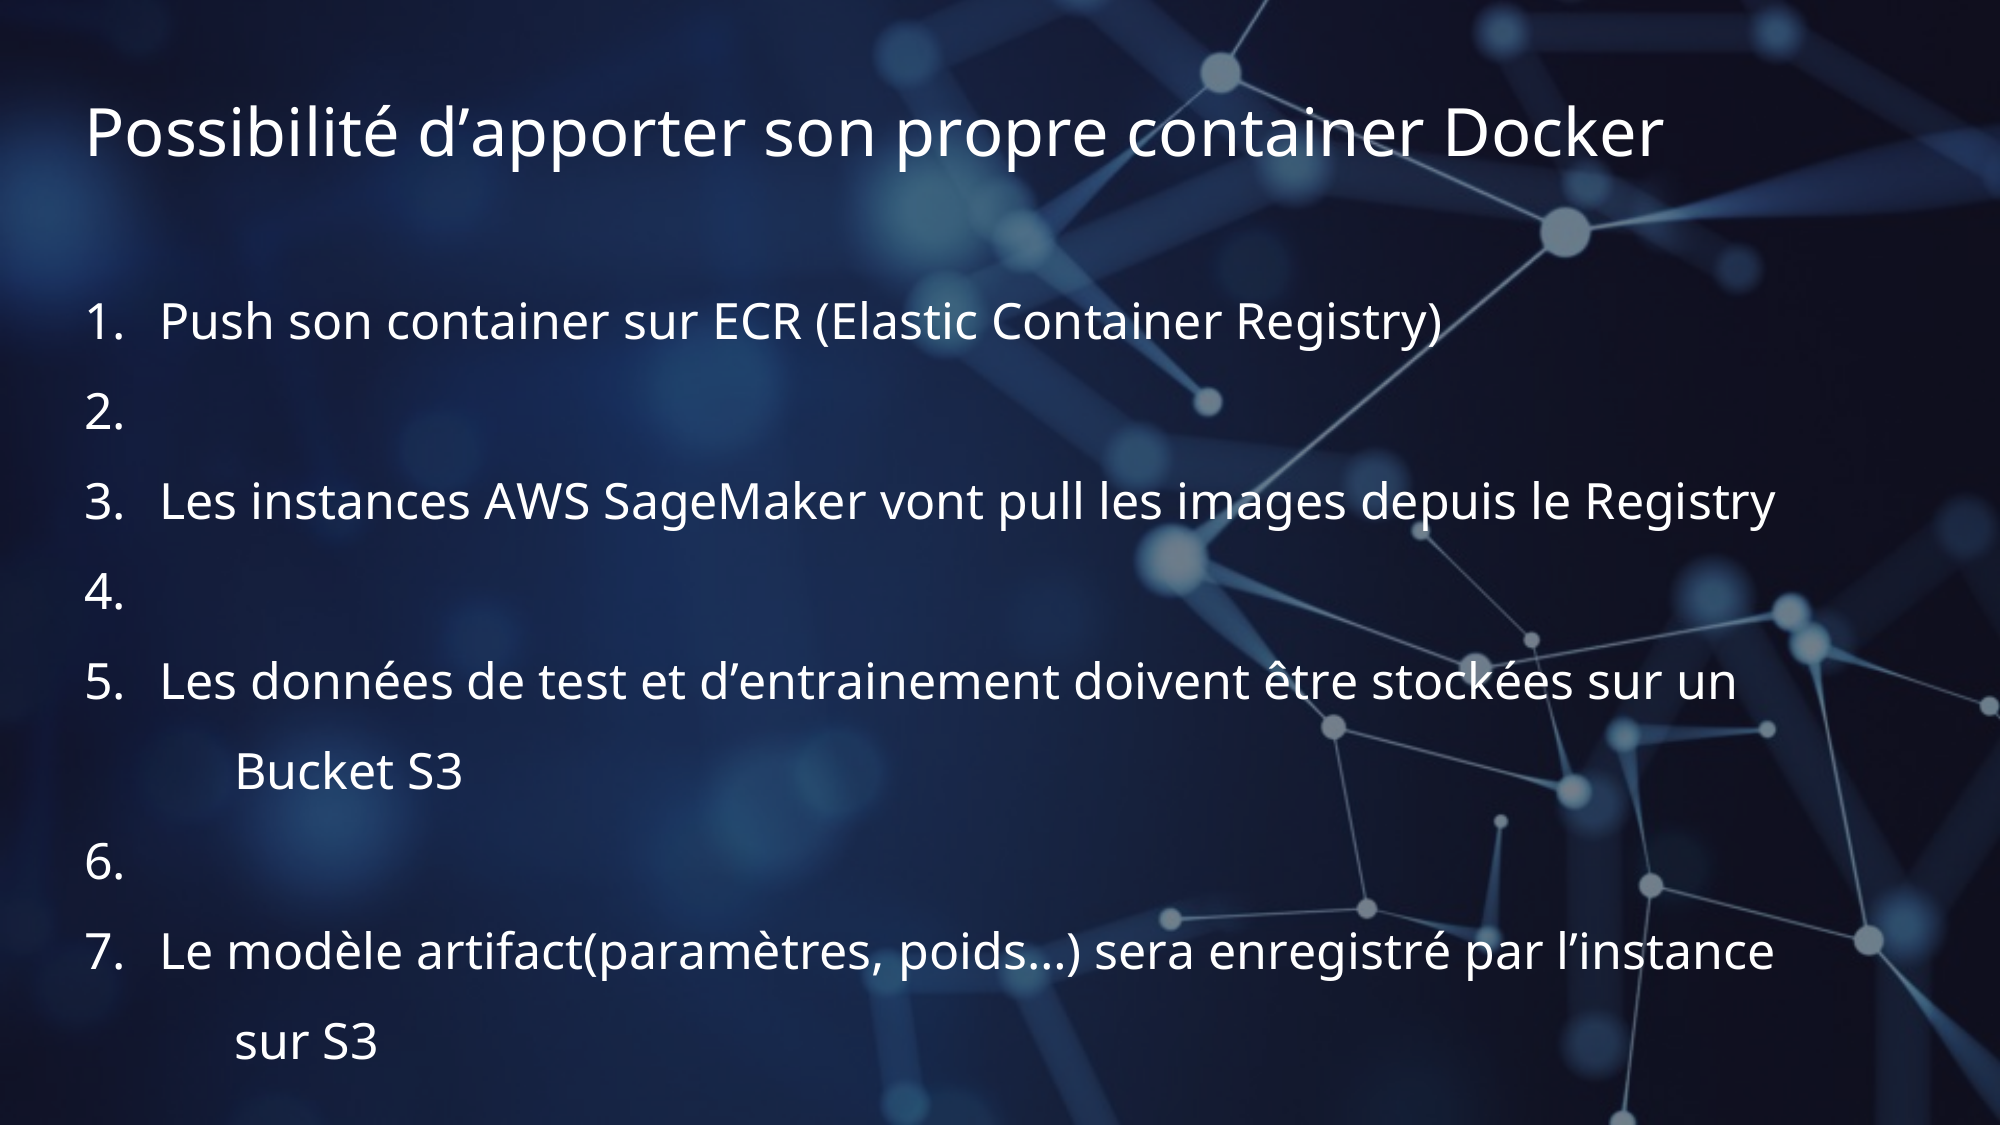

Possibilité d’apporter son propre container Docker
Push son container sur ECR (Elastic Container Registry)
Les instances AWS SageMaker vont pull les images depuis le Registry
Les données de test et d’entrainement doivent être stockées sur un Bucket S3
Le modèle artifact(paramètres, poids…) sera enregistré par l’instance sur S3